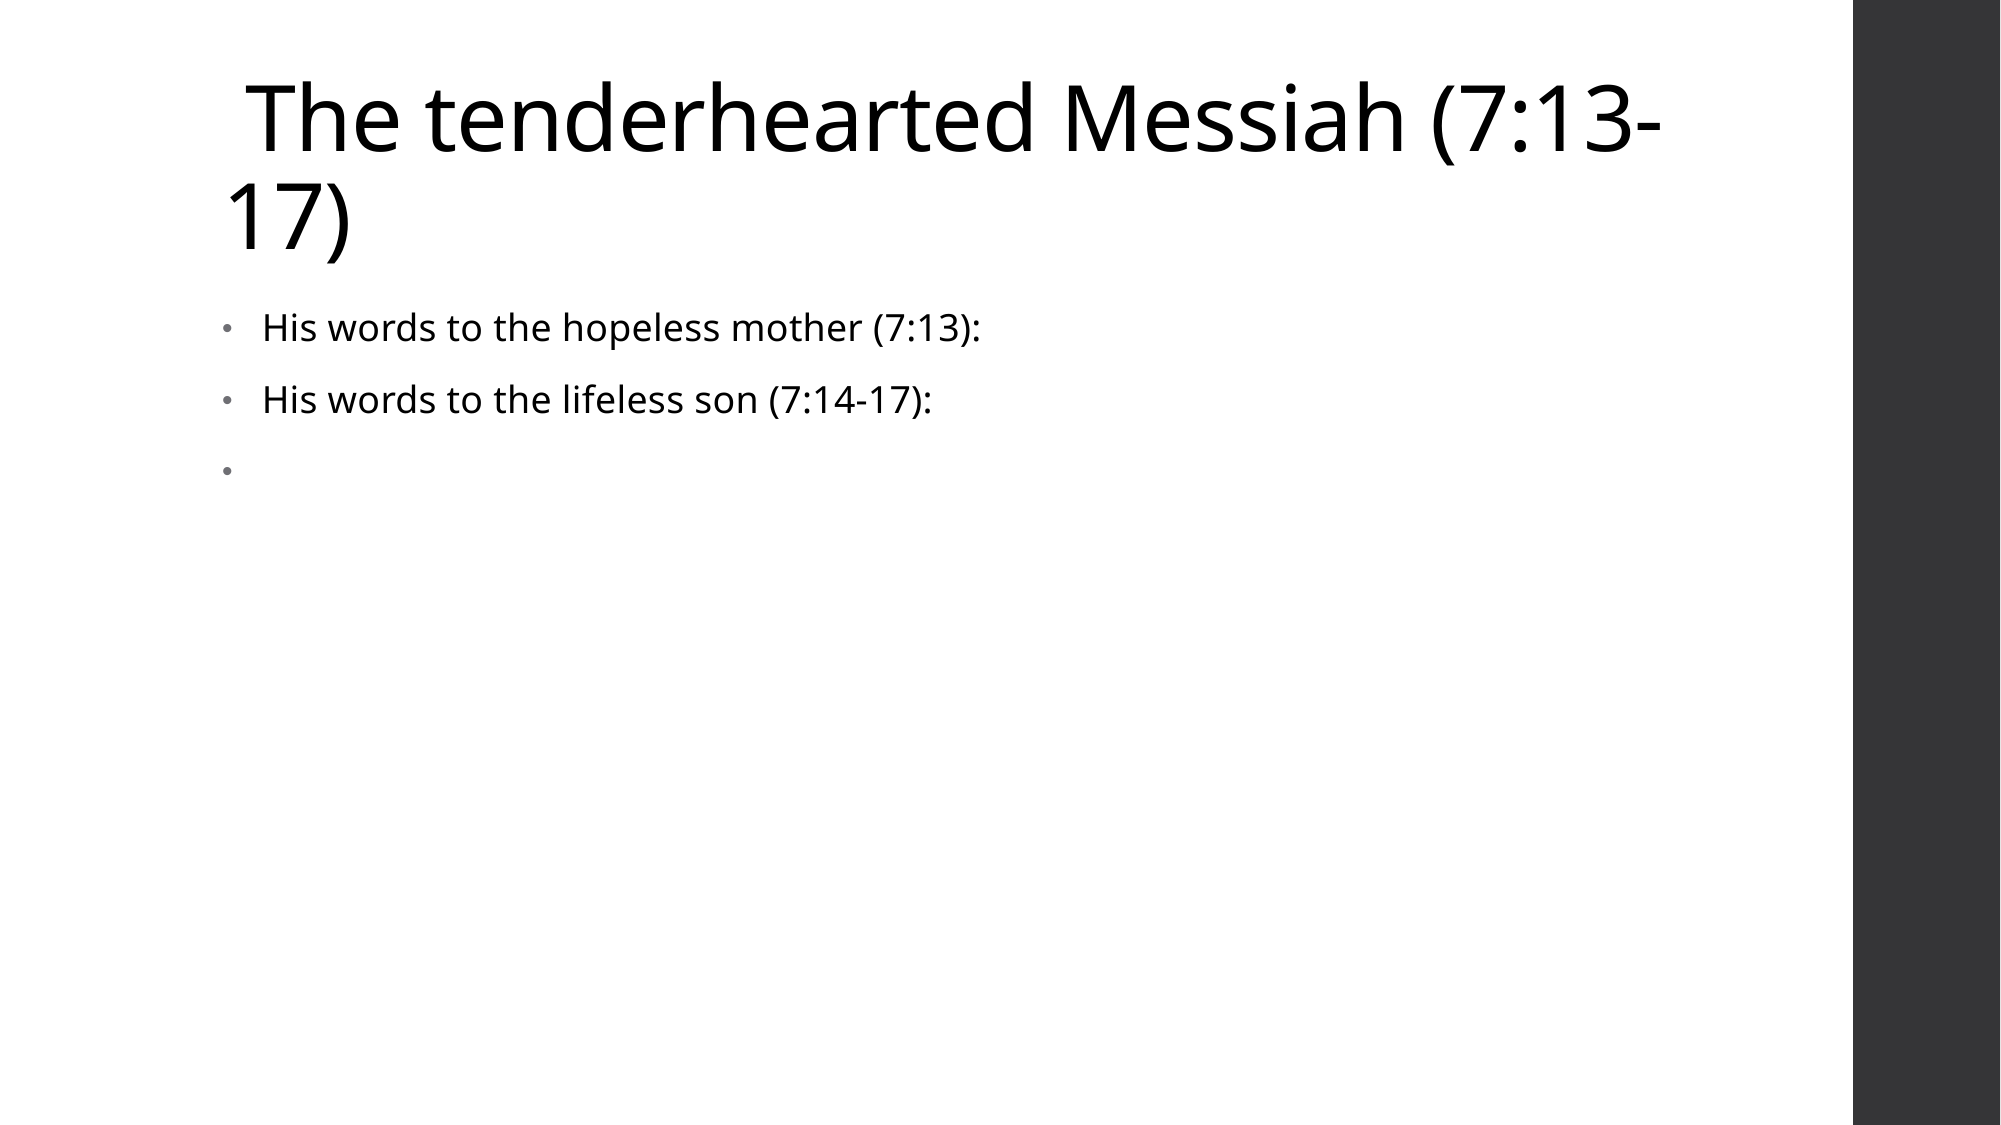

# The tenderhearted Messiah (7:13-17)
 His words to the hopeless mother (7:13):
 His words to the lifeless son (7:14-17):